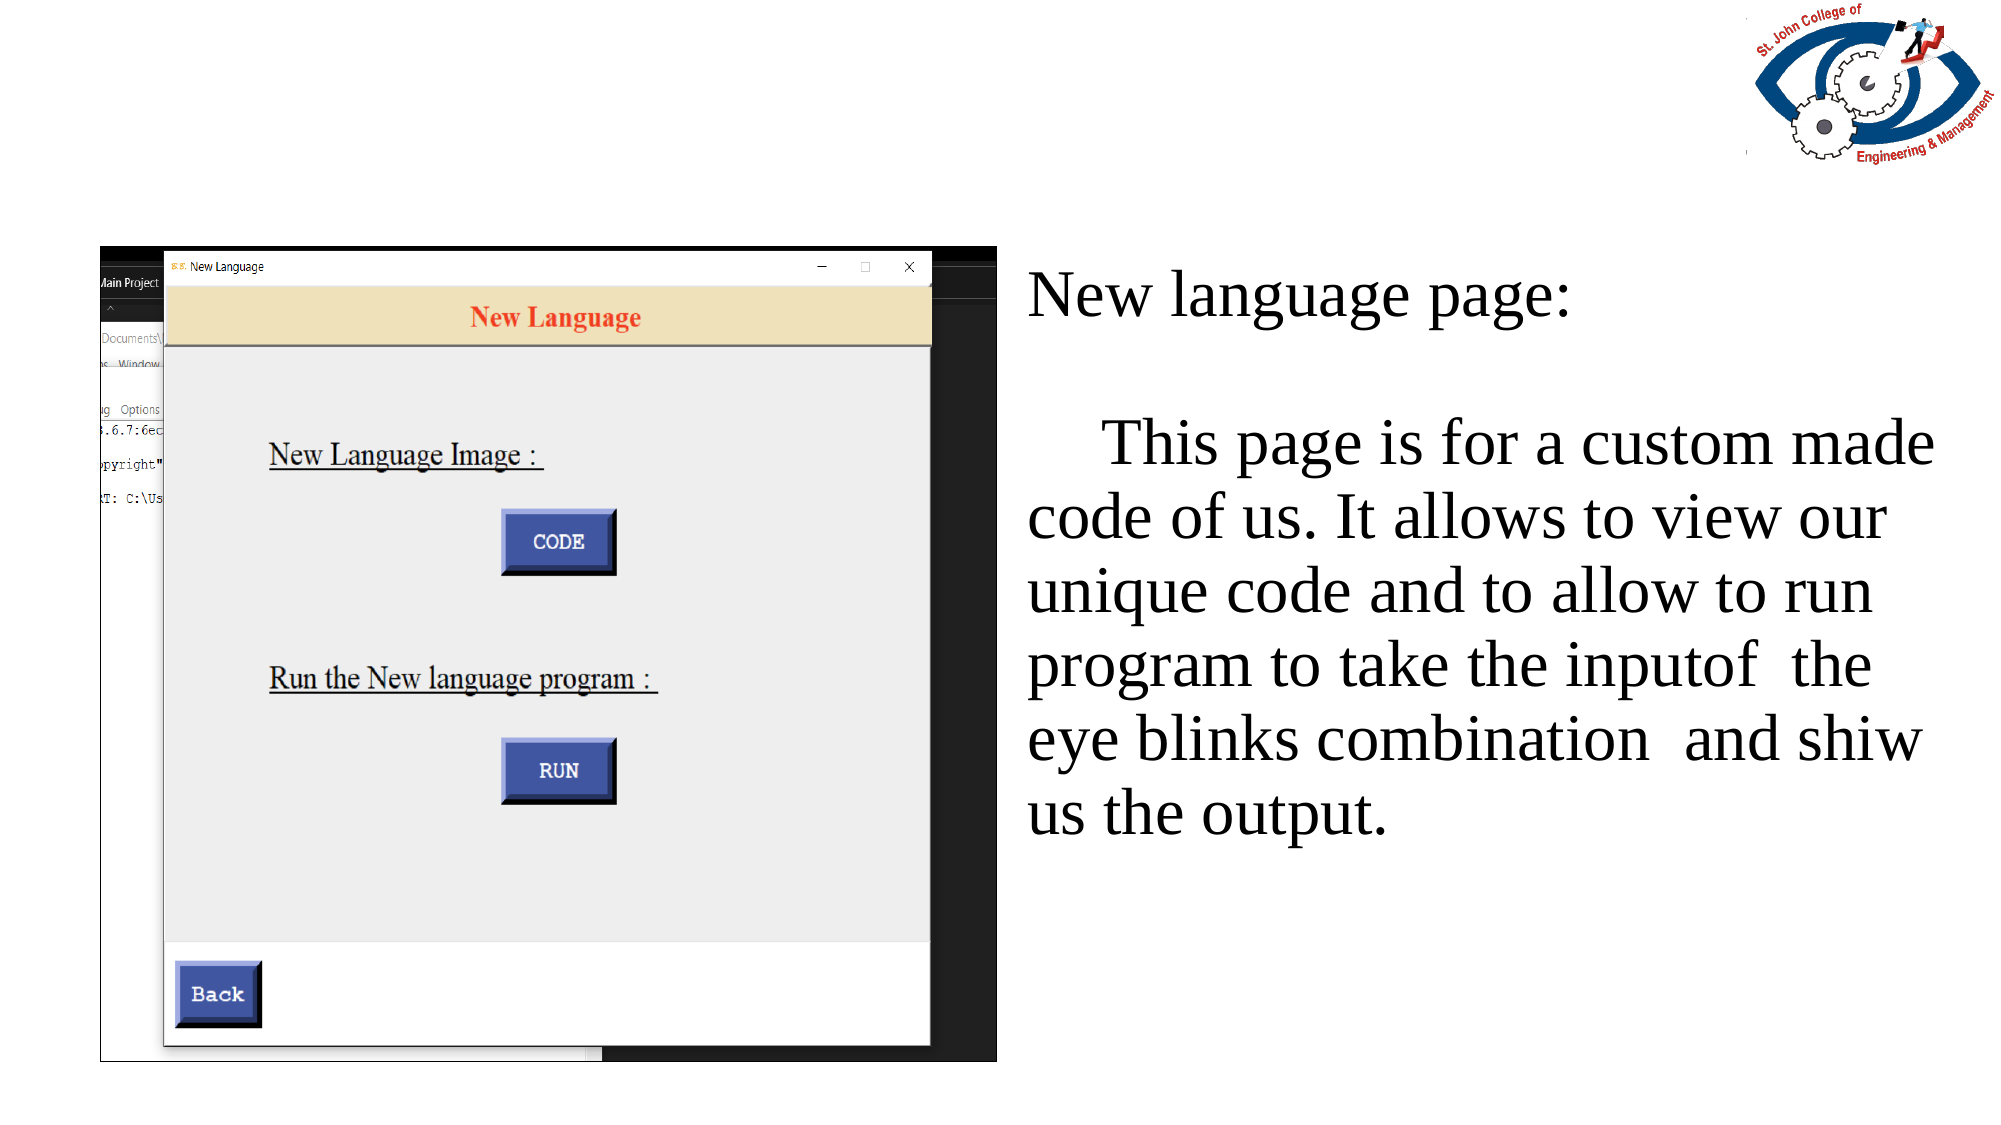

# New language page: This page is for a custom made code of us. It allows to view our unique code and to allow to run program to take the inputof the eye blinks combination and shiw us the output.